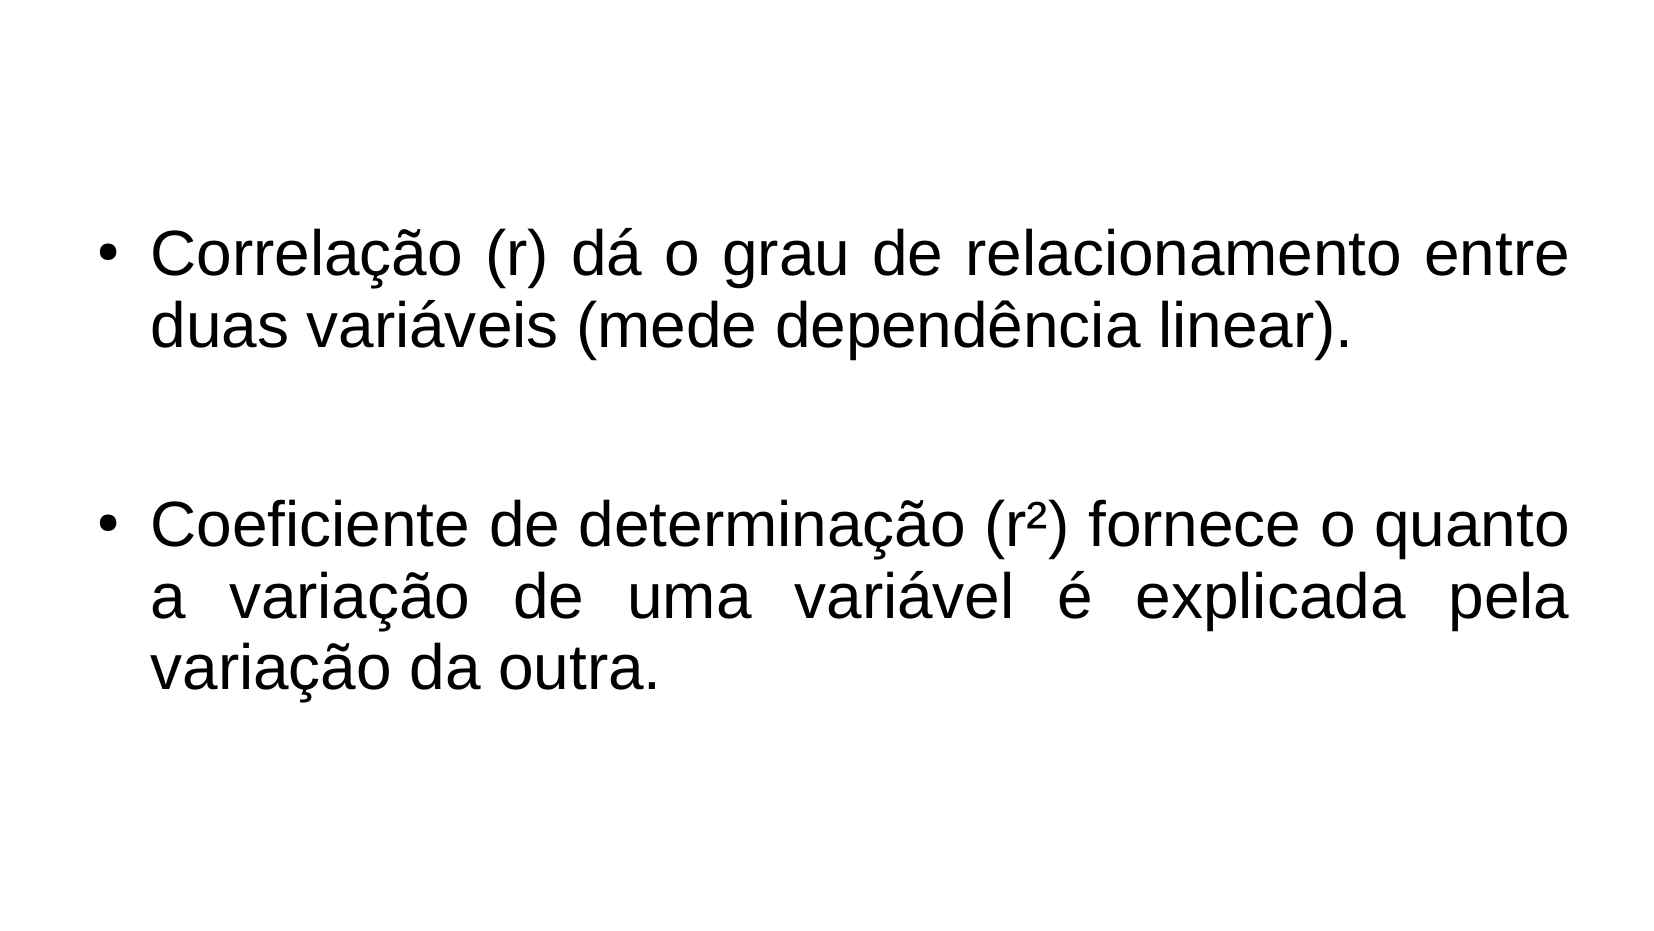

#
Correlação (r) dá o grau de relacionamento entre duas variáveis (mede dependência linear).
Coeficiente de determinação (r²) fornece o quanto a variação de uma variável é explicada pela variação da outra.